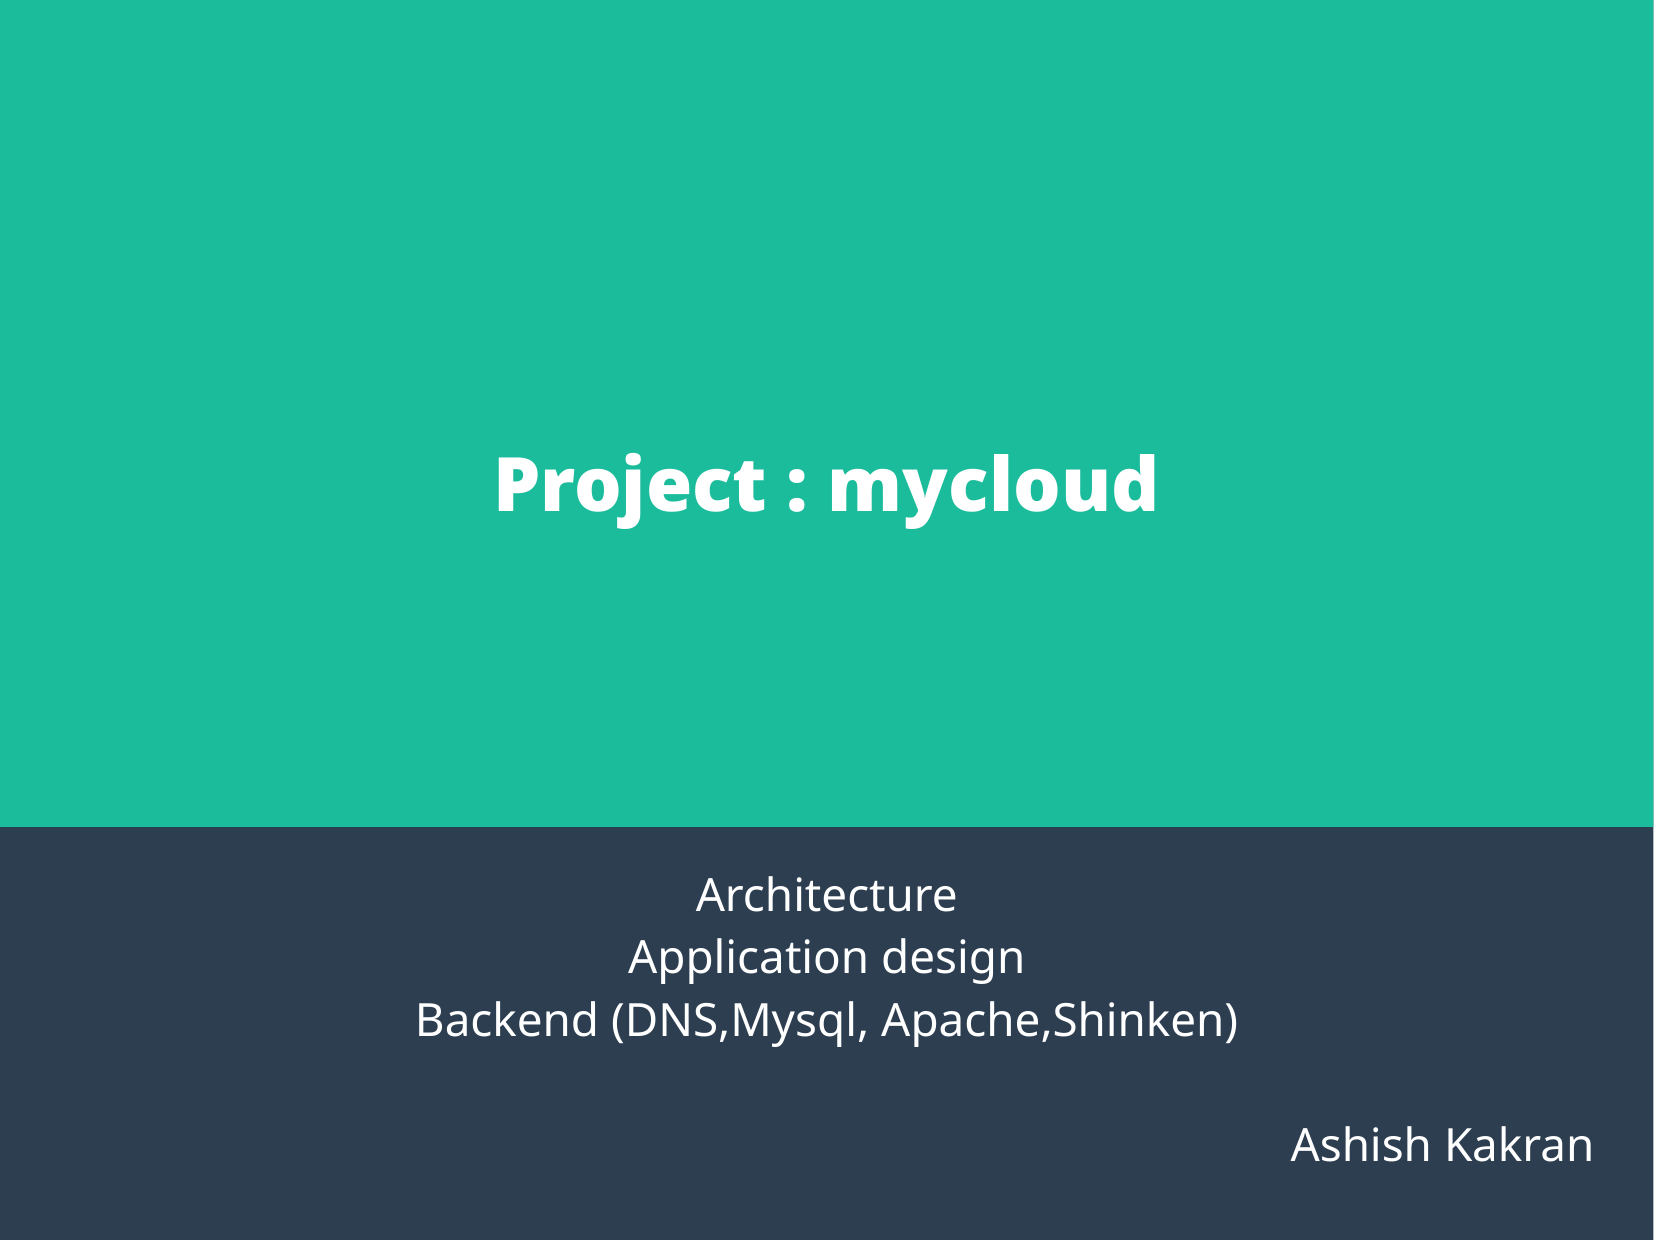

# Project : mycloud
Architecture
Application design
Backend (DNS,Mysql, Apache,Shinken)
								Ashish Kakran